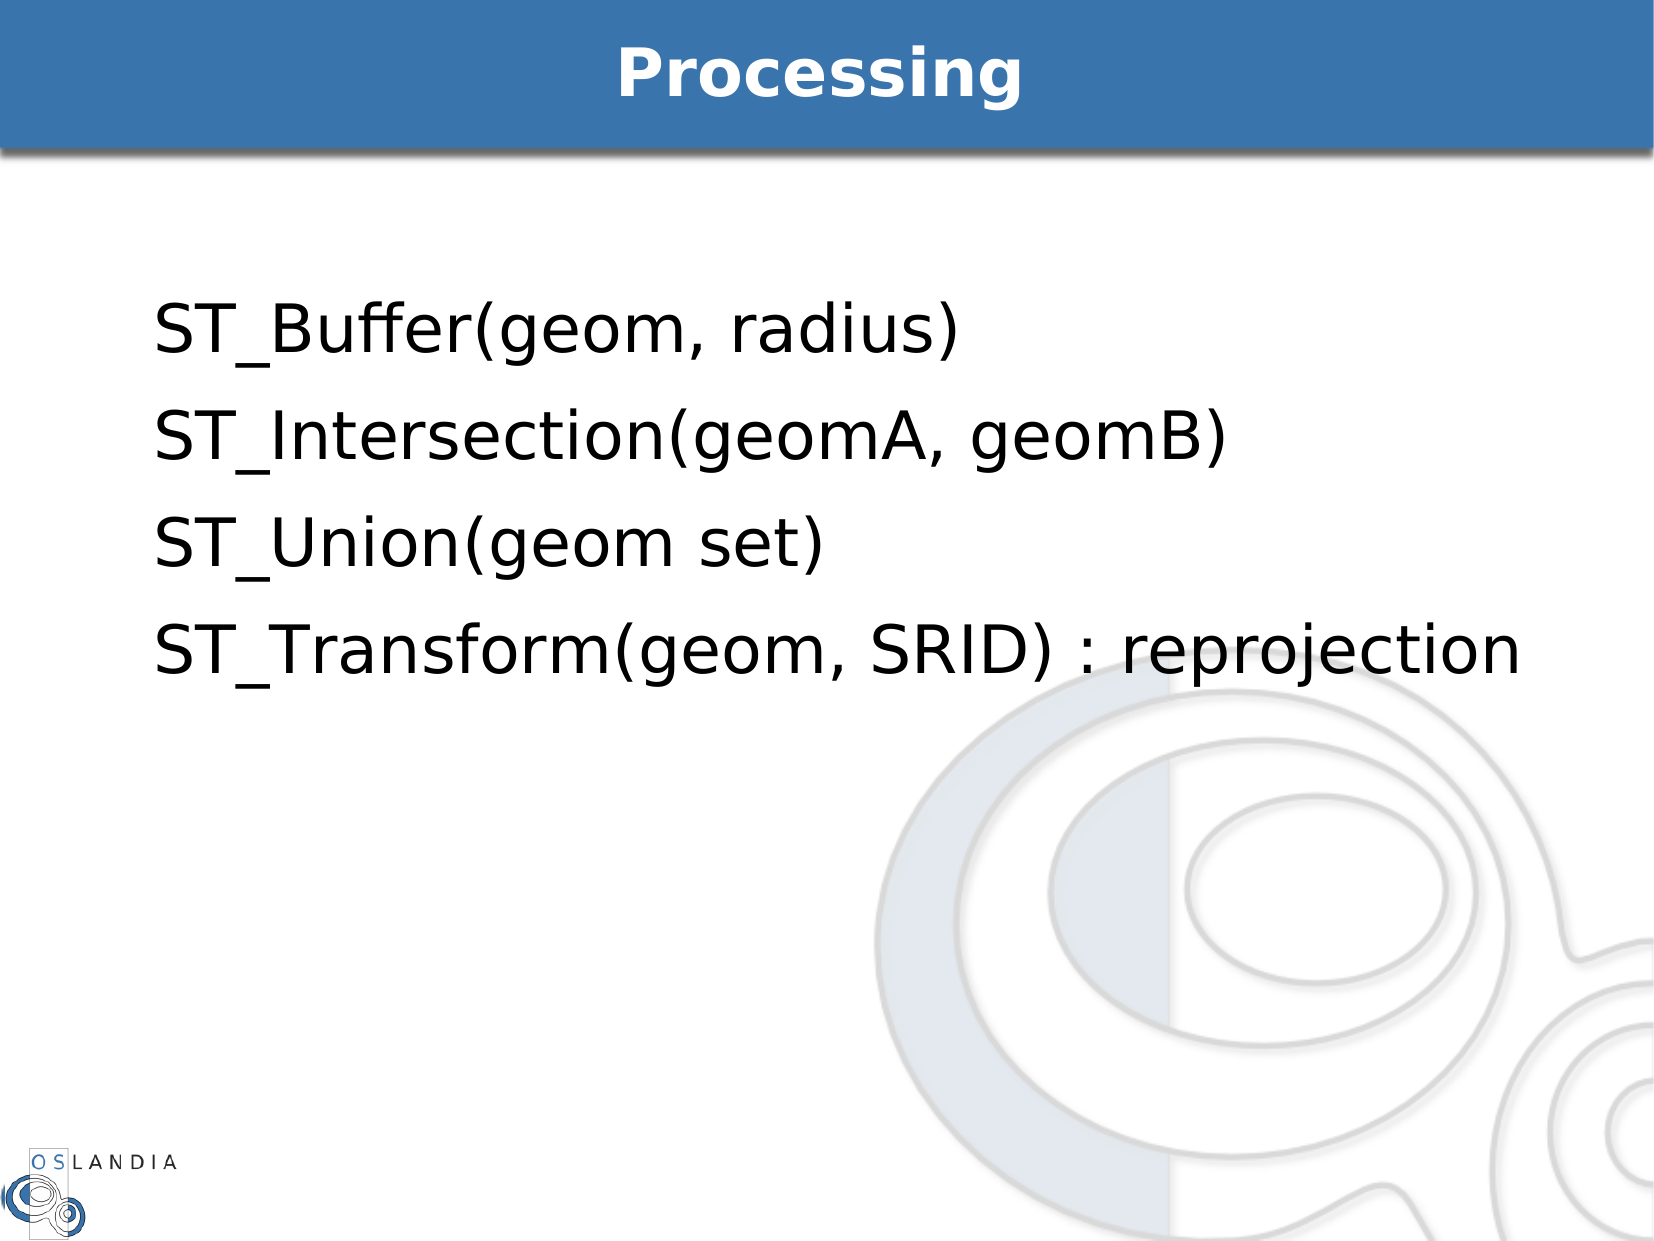

# Processing
ST_Buffer(geom, radius)
ST_Intersection(geomA, geomB)
ST_Union(geom set)
ST_Transform(geom, SRID) : reprojection